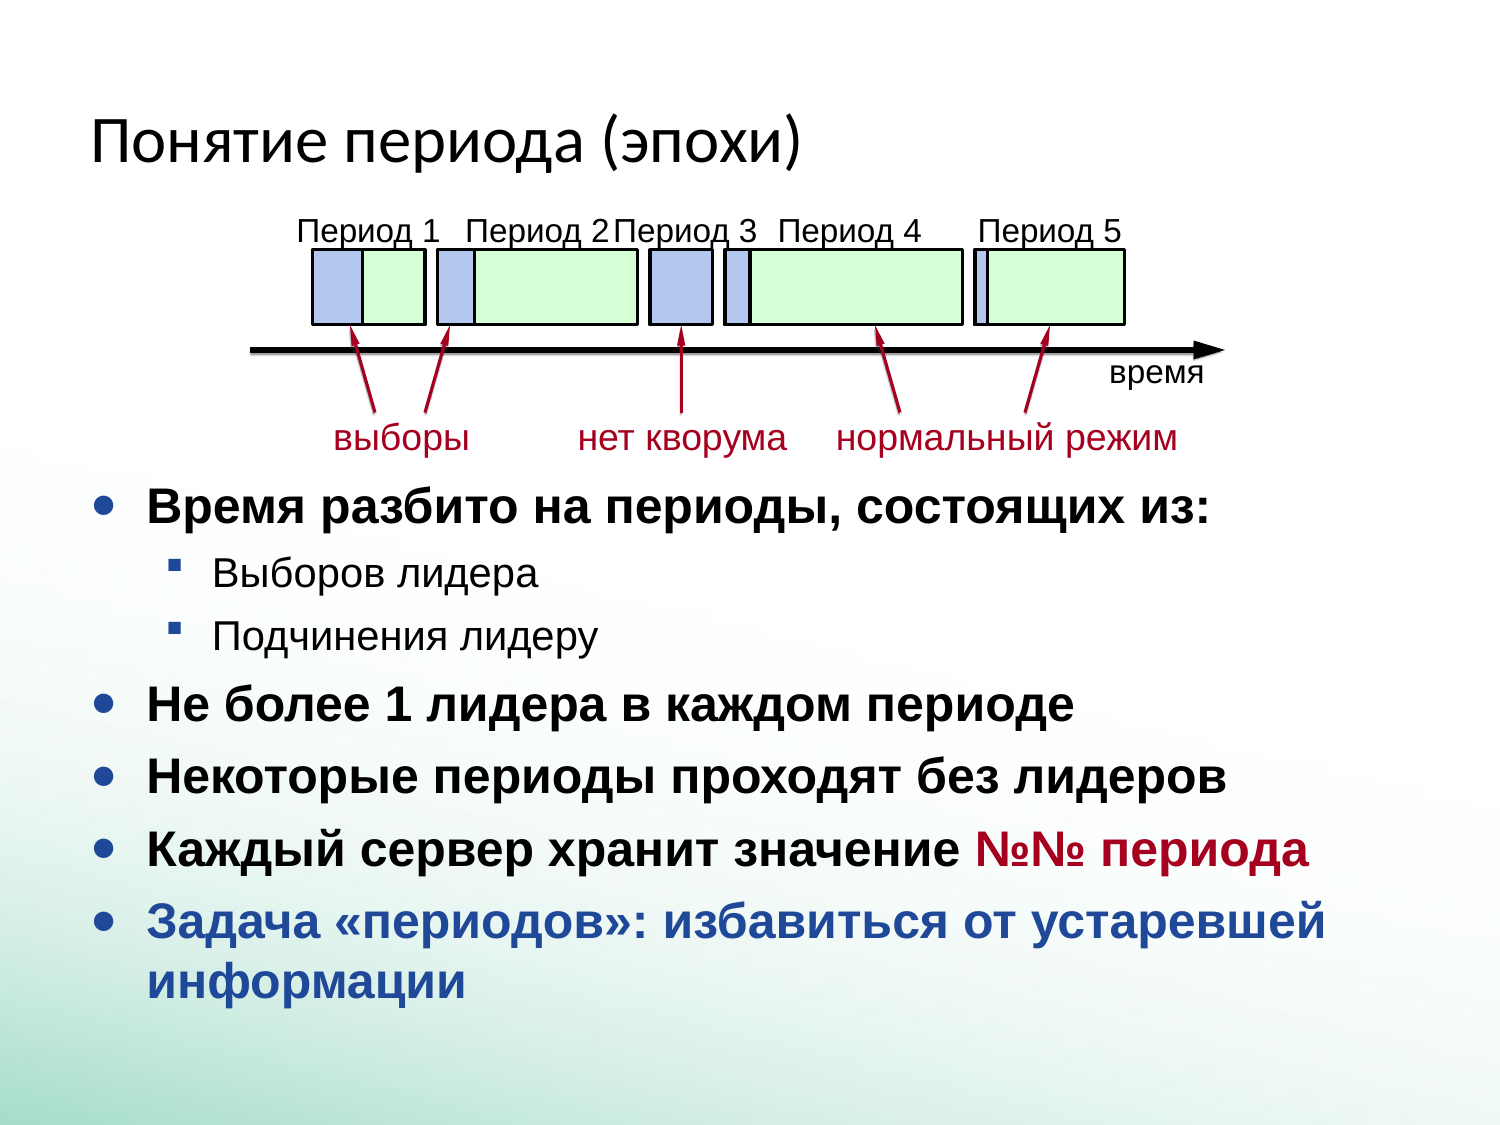

Понятие периода (эпохи)
Период 1
Период 2
Период 3
Период 4
Период 5
время
выборы
нет кворума
нормальный режим
# Время разбито на периоды, состоящих из:
Выборов лидера
Подчинения лидеру
Не более 1 лидера в каждом периоде
Некоторые периоды проходят без лидеров
Каждый сервер хранит значение №№ периода
Задача «периодов»: избавиться от устаревшей информации